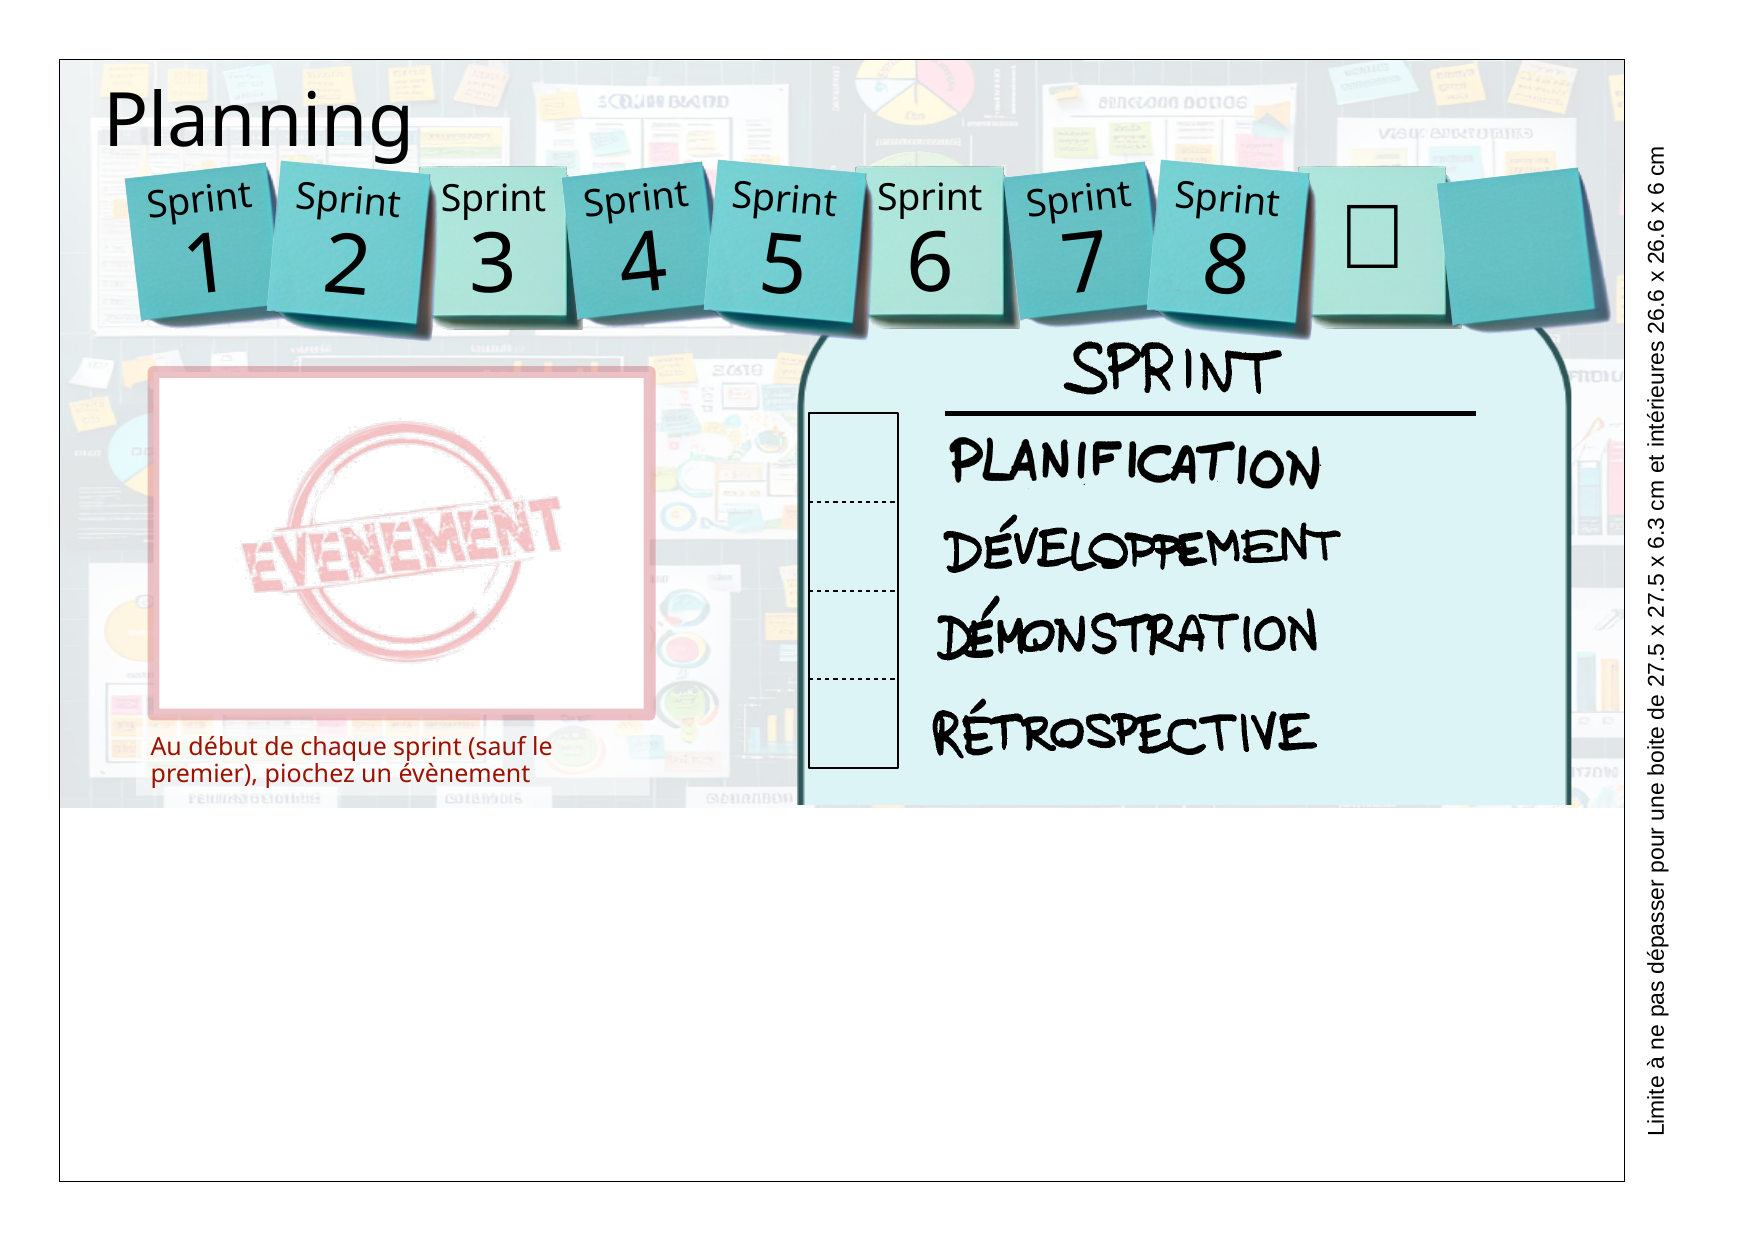

Planning
Sprint
6
🎉
Sprint
3
Sprint
5
Sprint
8
Sprint
2
Sprint
4
Sprint
7
Sprint
1
Limite à ne pas dépasser pour une boite de 27.5 x 27.5 x 6.3 cm et intérieures 26.6 x 26.6 x 6 cm
Au début de chaque sprint (sauf le premier), piochez un évènement